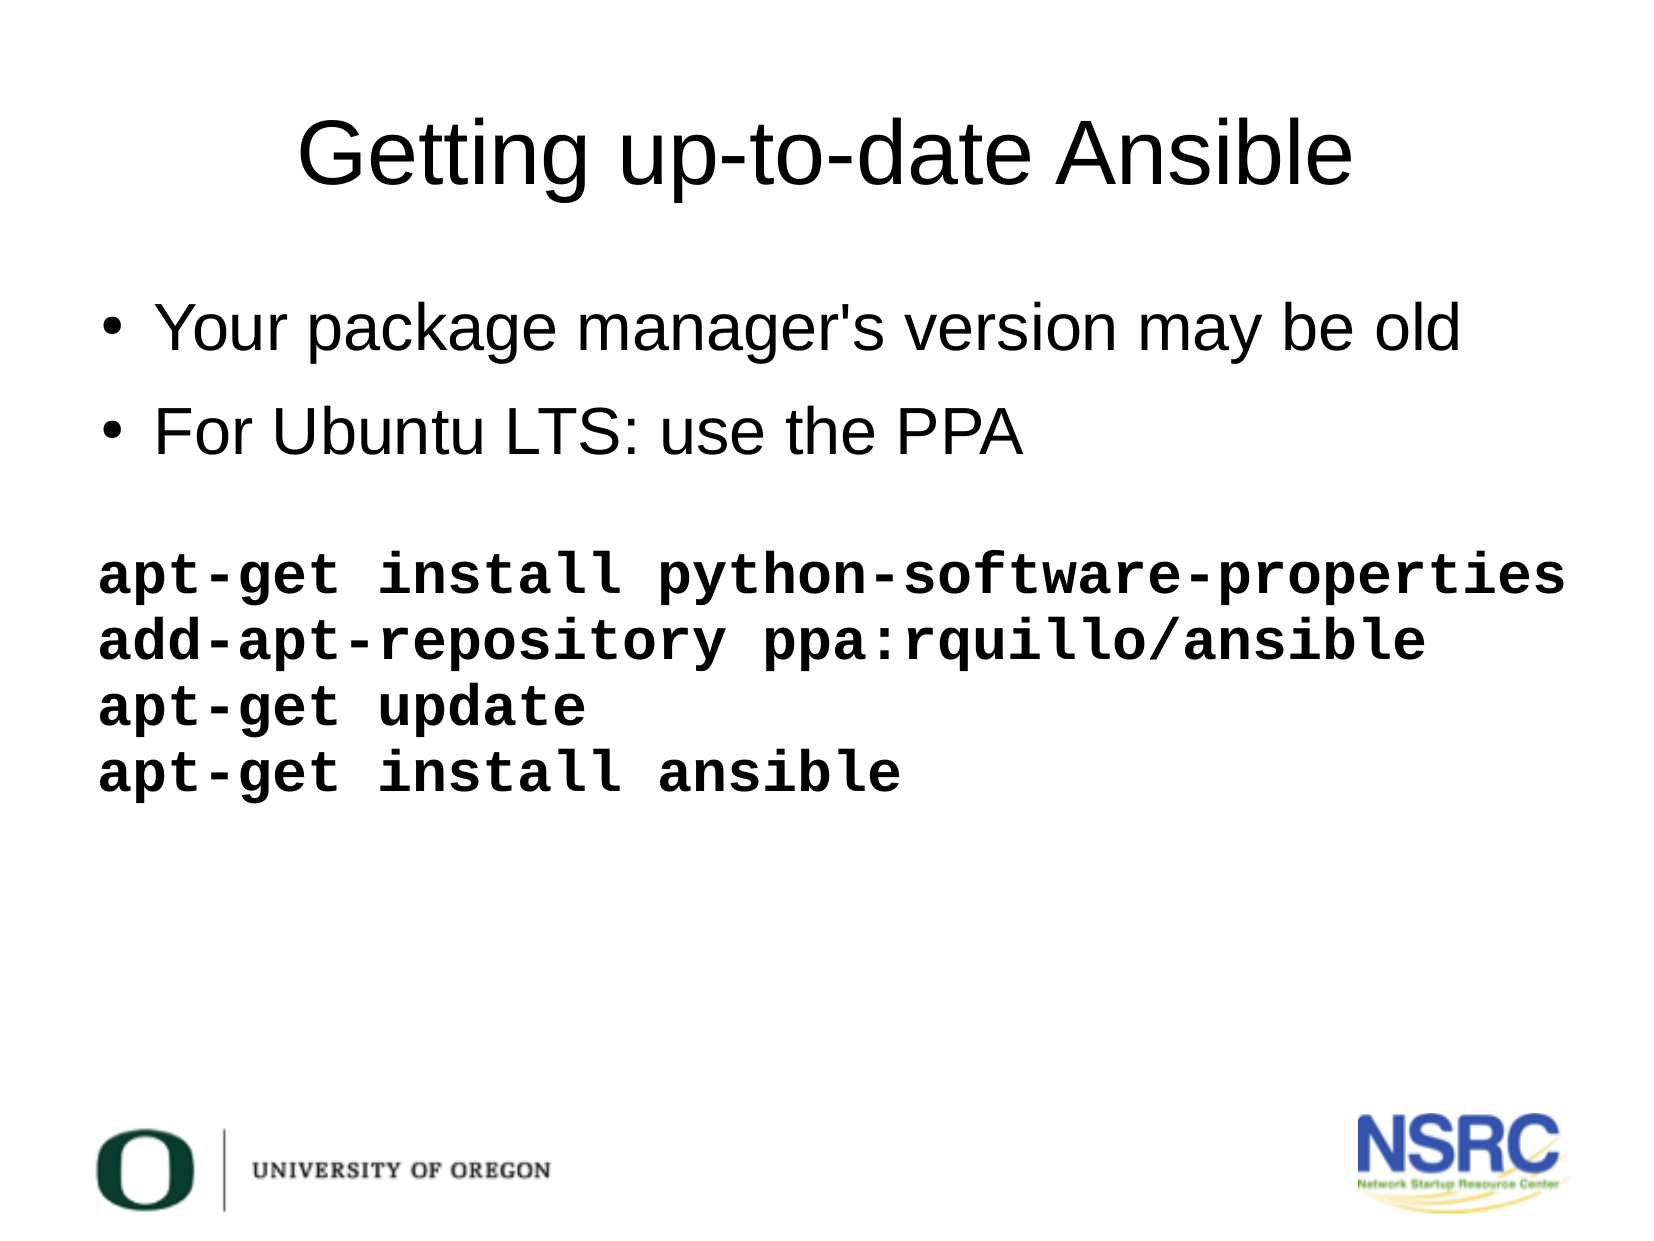

# Getting up-to-date Ansible
Your package manager's version may be old
For Ubuntu LTS: use the PPA
apt-get install python-software-properties
add-apt-repository ppa:rquillo/ansible
apt-get update
apt-get install ansible